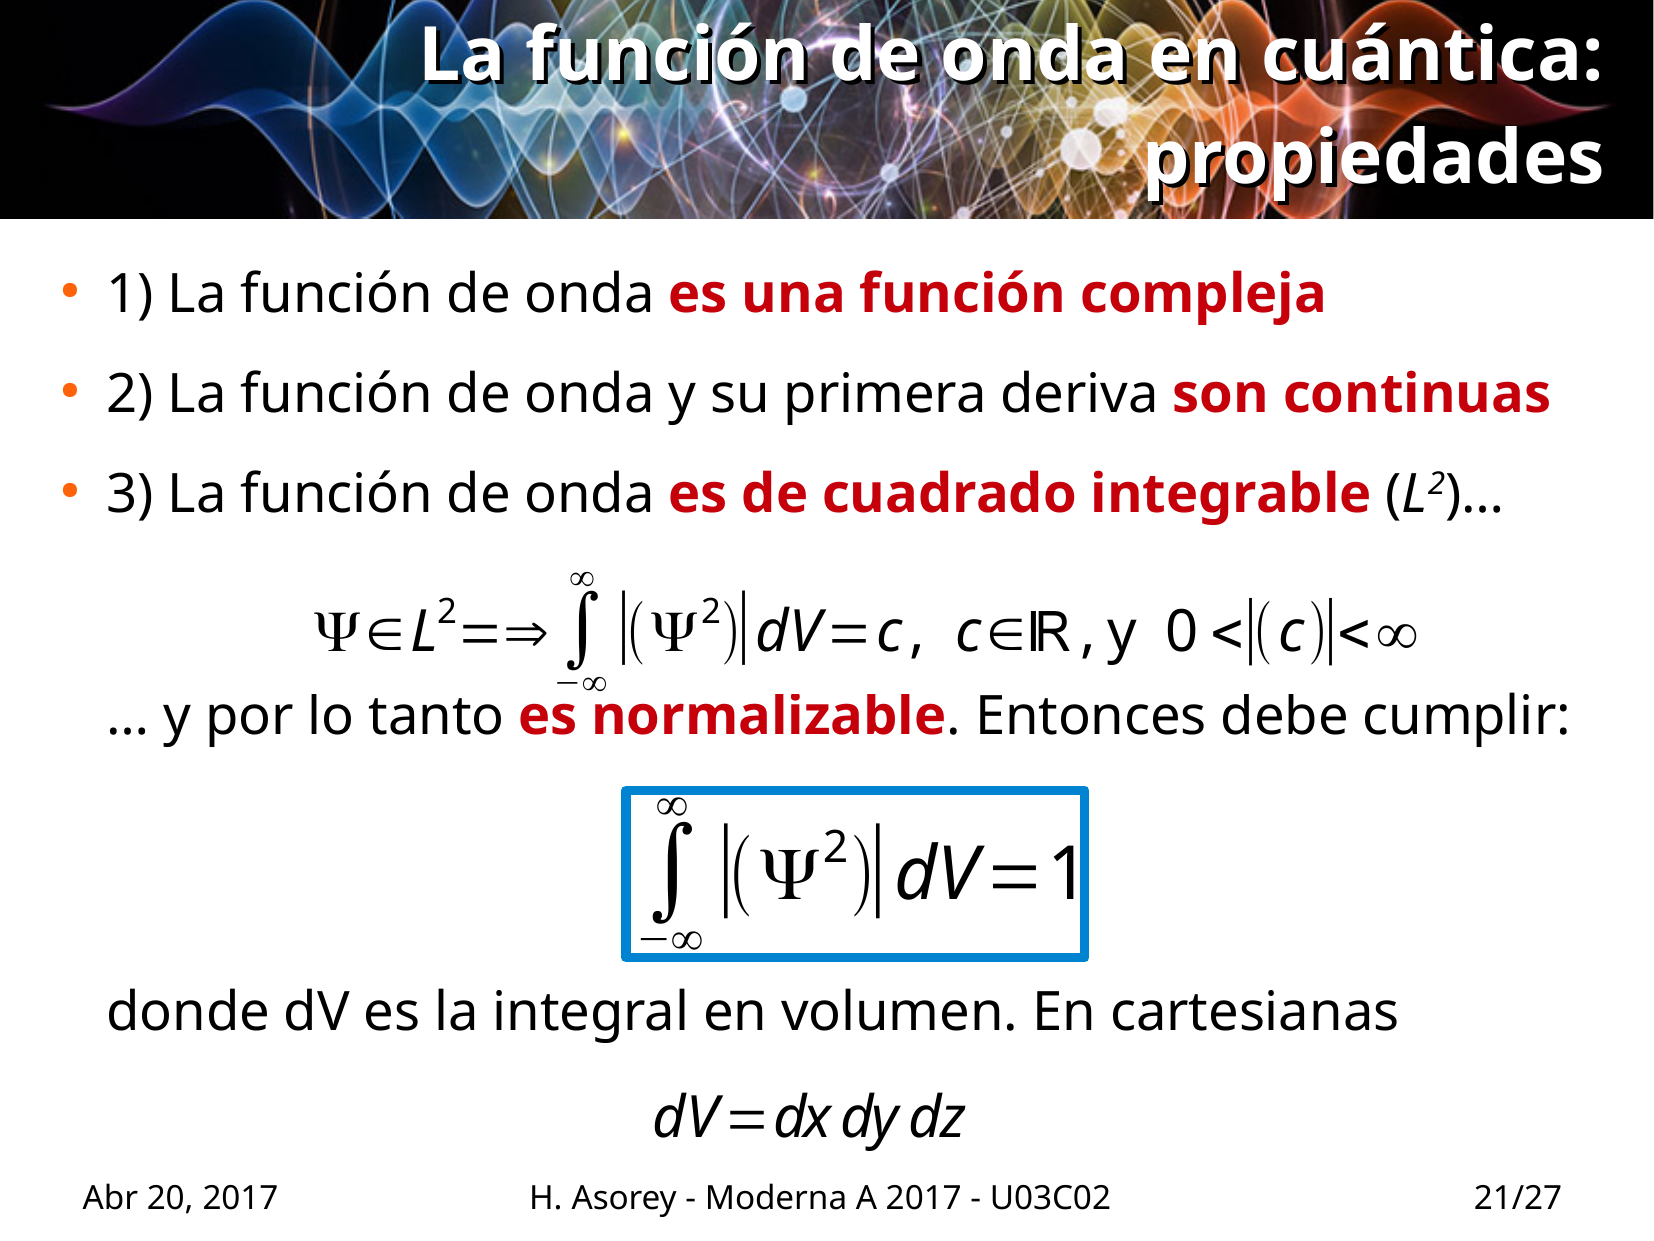

# La función de onda en cuántica: propiedades
1) La función de onda es una función compleja
2) La función de onda y su primera deriva son continuas
3) La función de onda es de cuadrado integrable (L2)…
… y por lo tanto es normalizable. Entonces debe cumplir:
donde dV es la integral en volumen. En cartesianas
Abr 20, 2017
H. Asorey - Moderna A 2017 - U03C02
21